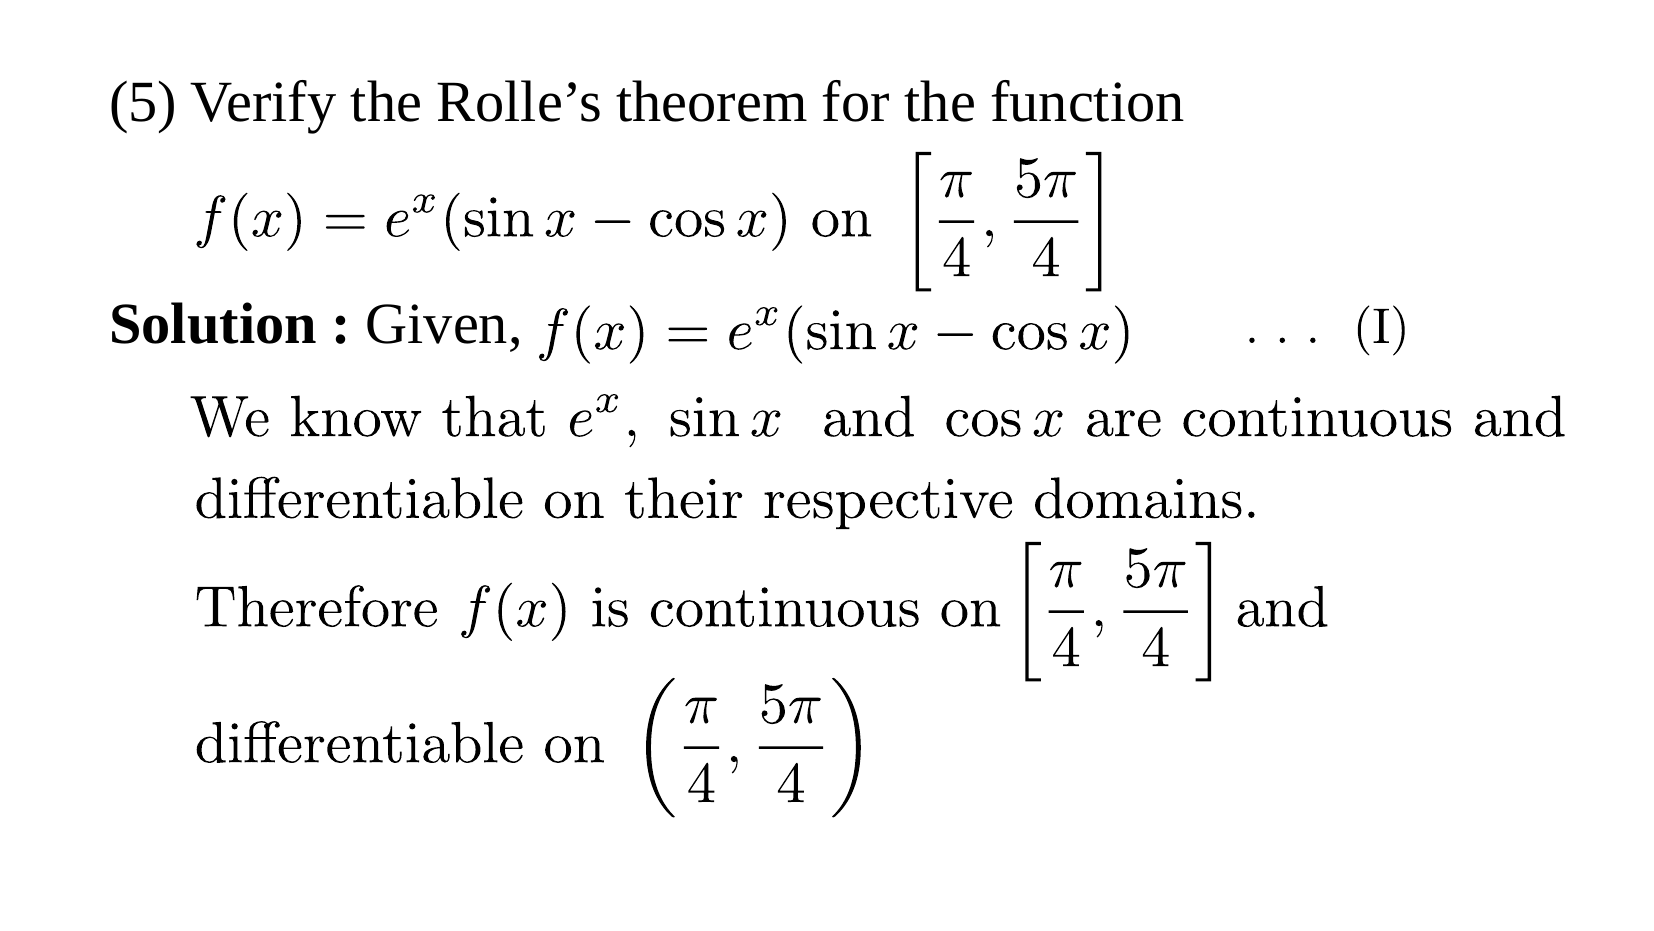

# (5) Verify the Rolle’s theorem for the function Solution : Given,